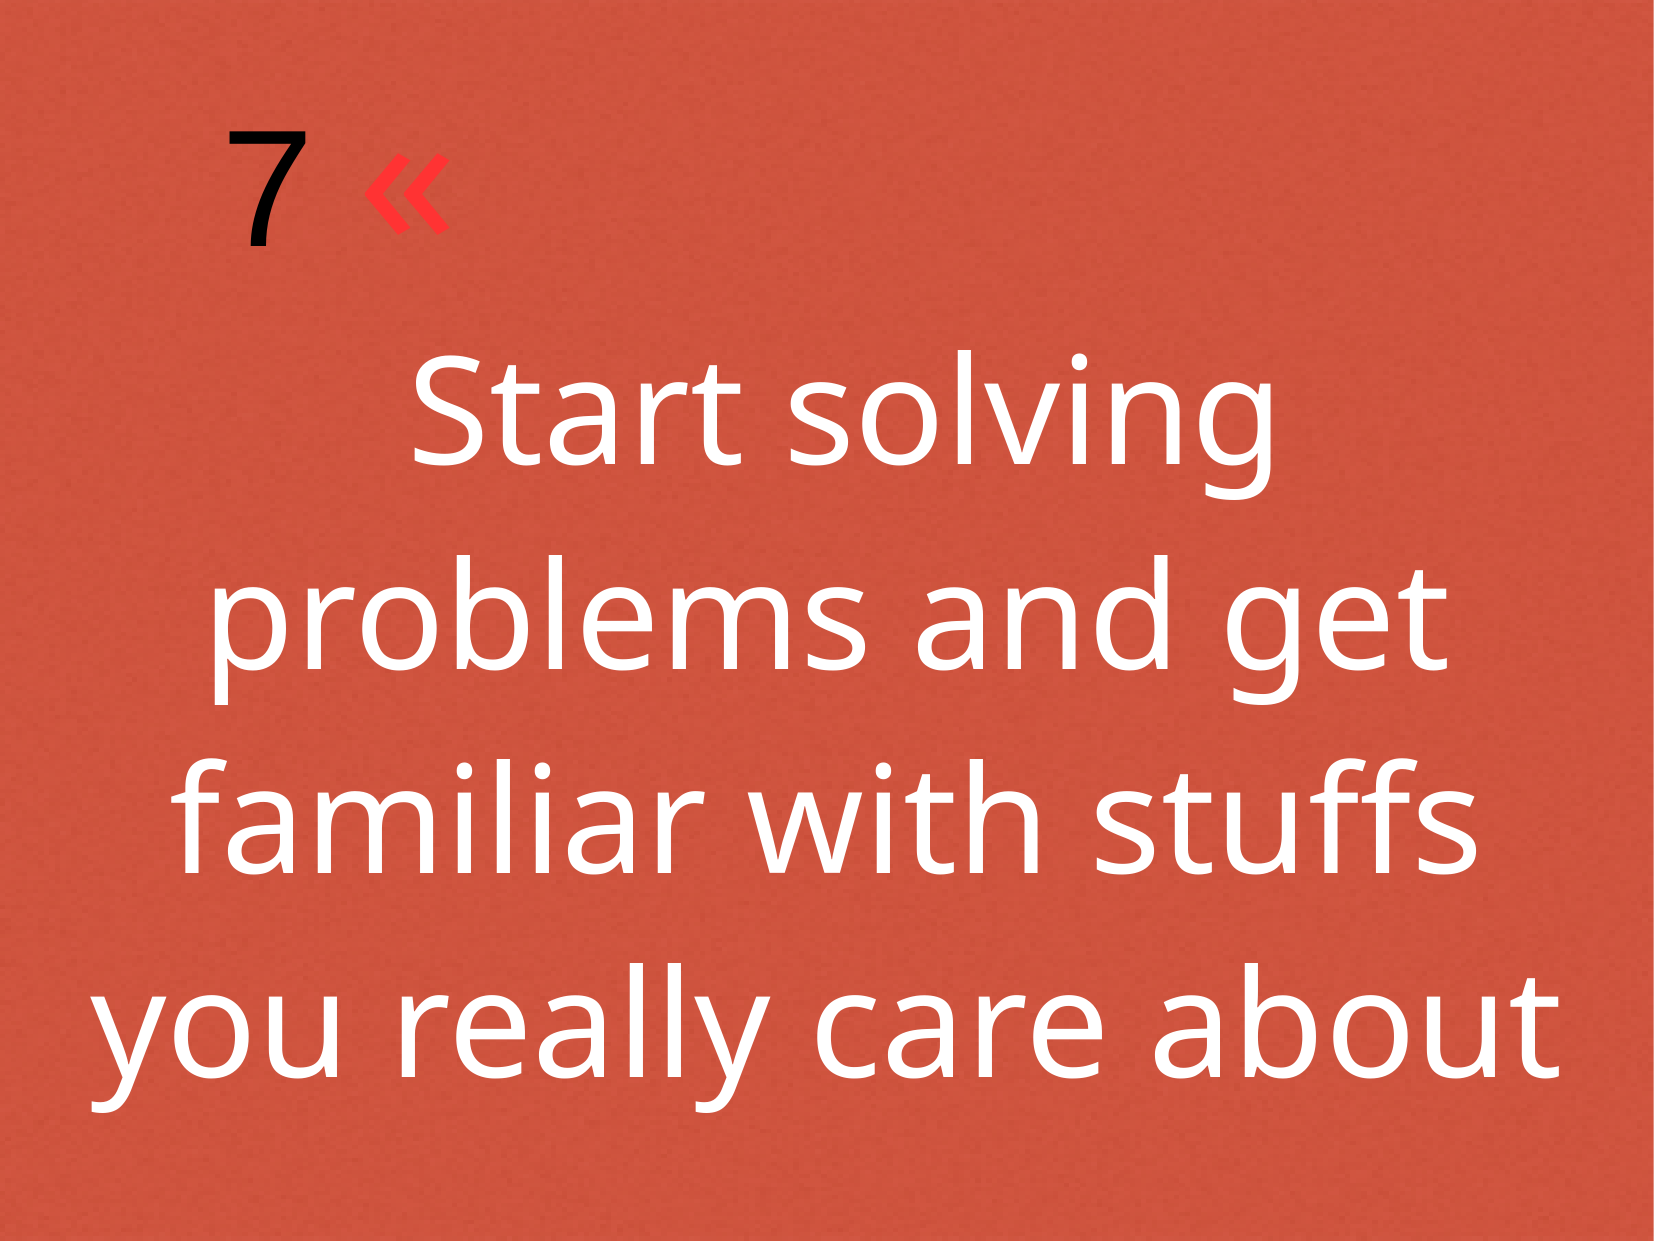

# 7 «
 Start solving problems and get familiar with stuffs you really care about